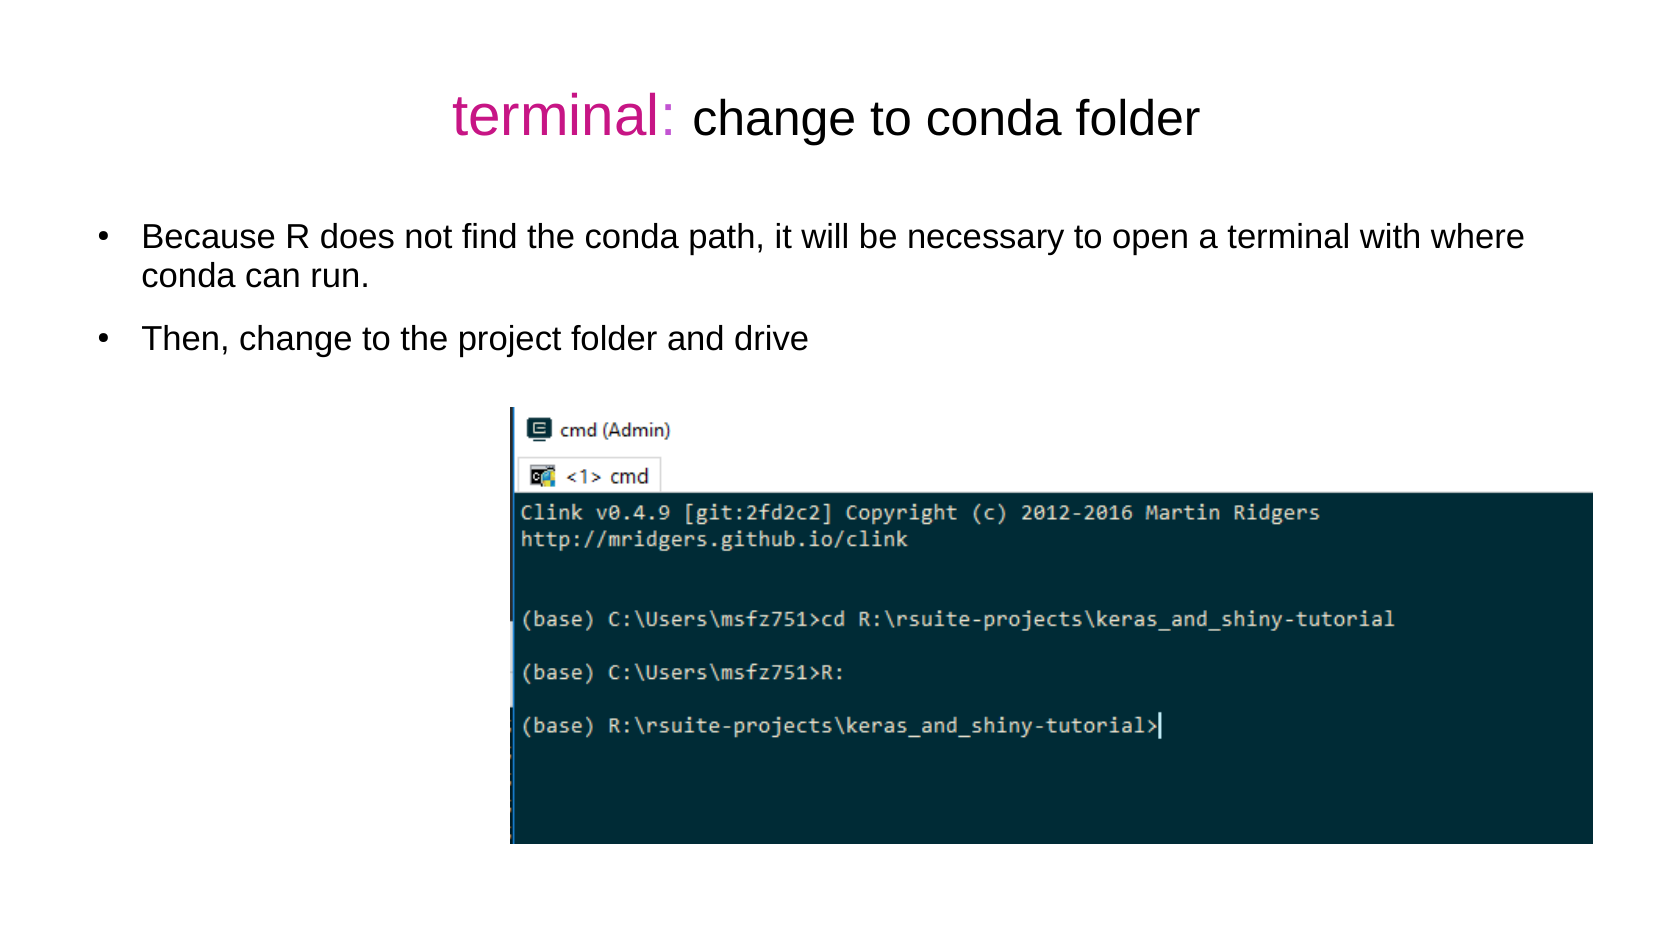

# terminal: change to conda folder
Because R does not find the conda path, it will be necessary to open a terminal with where conda can run.
Then, change to the project folder and drive